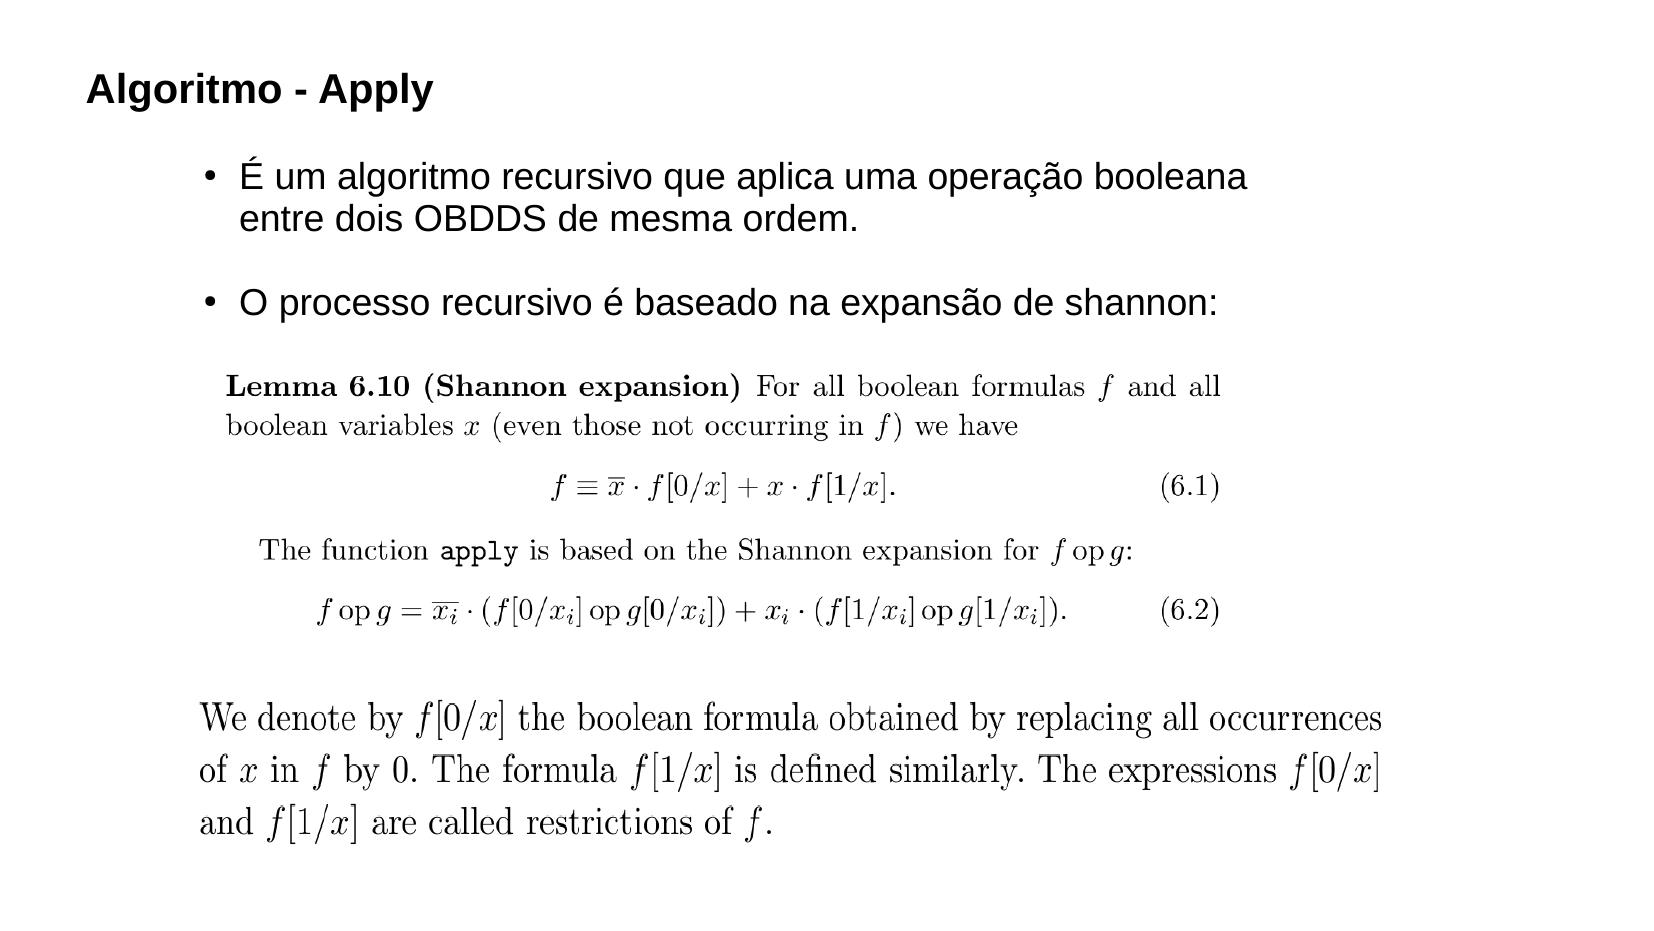

Algoritmo - Apply
É um algoritmo recursivo que aplica uma operação booleana entre dois OBDDS de mesma ordem.
O processo recursivo é baseado na expansão de shannon: